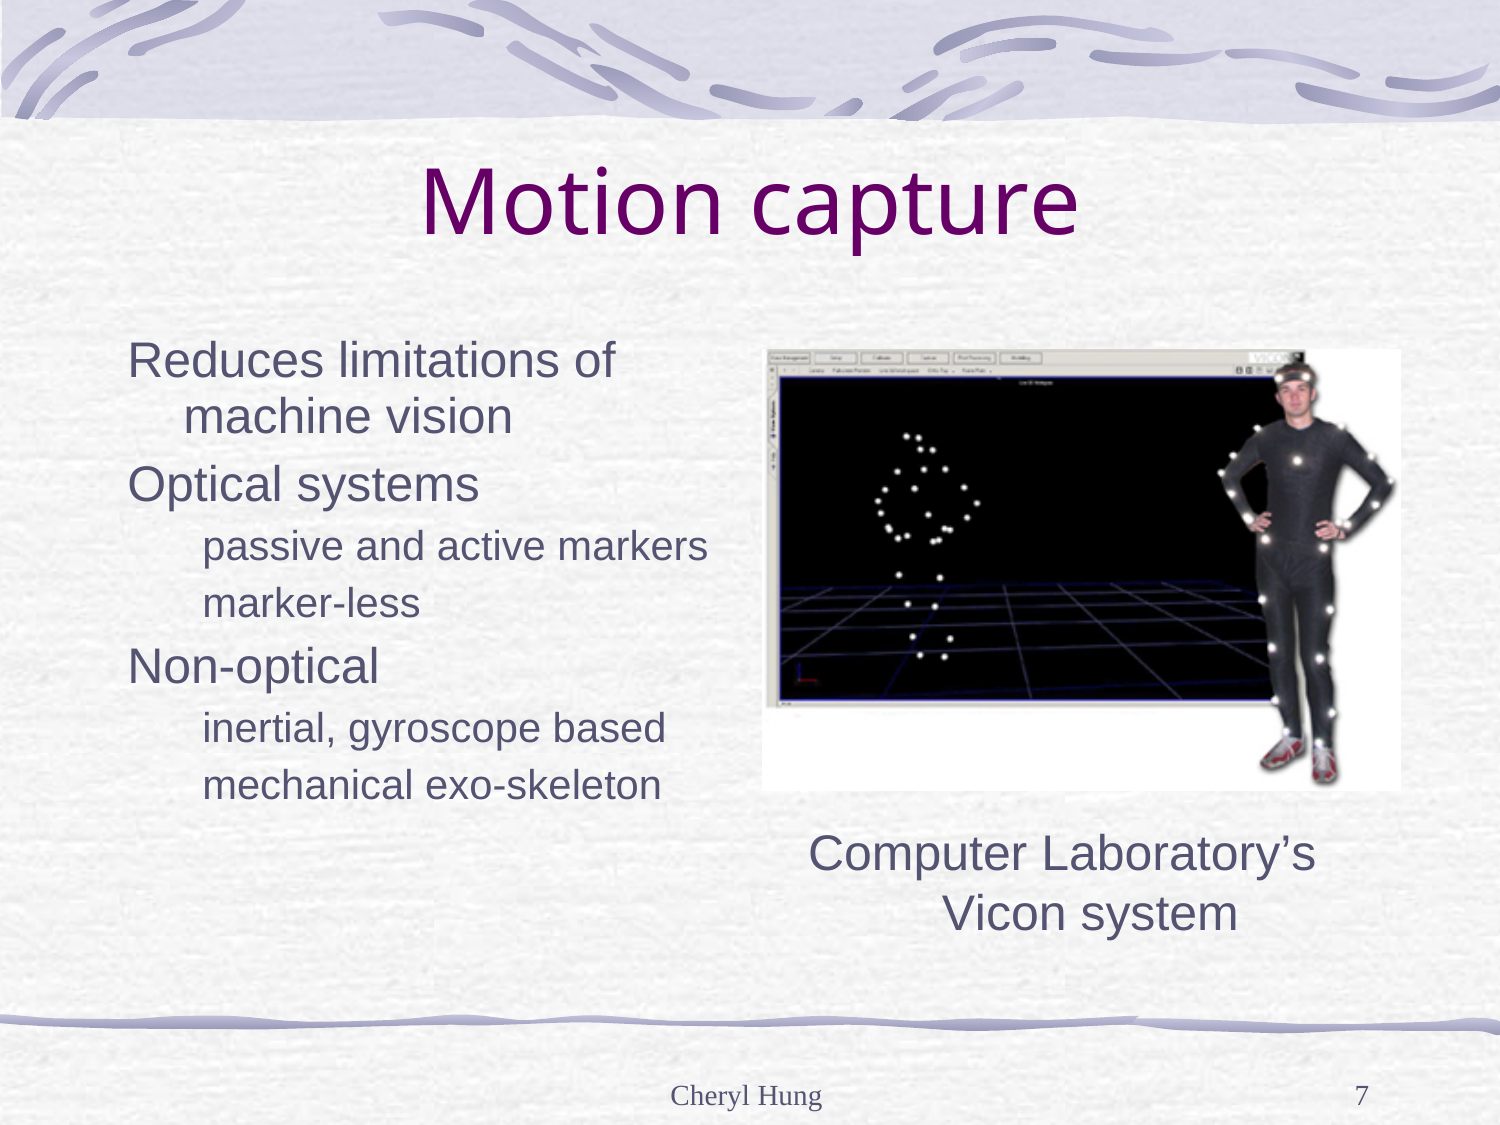

# Motion capture
Reduces limitations of machine vision
Optical systems
passive and active markers
marker-less
Non-optical
inertial, gyroscope based
mechanical exo-skeleton
Computer Laboratory’s Vicon system
Cheryl Hung
7